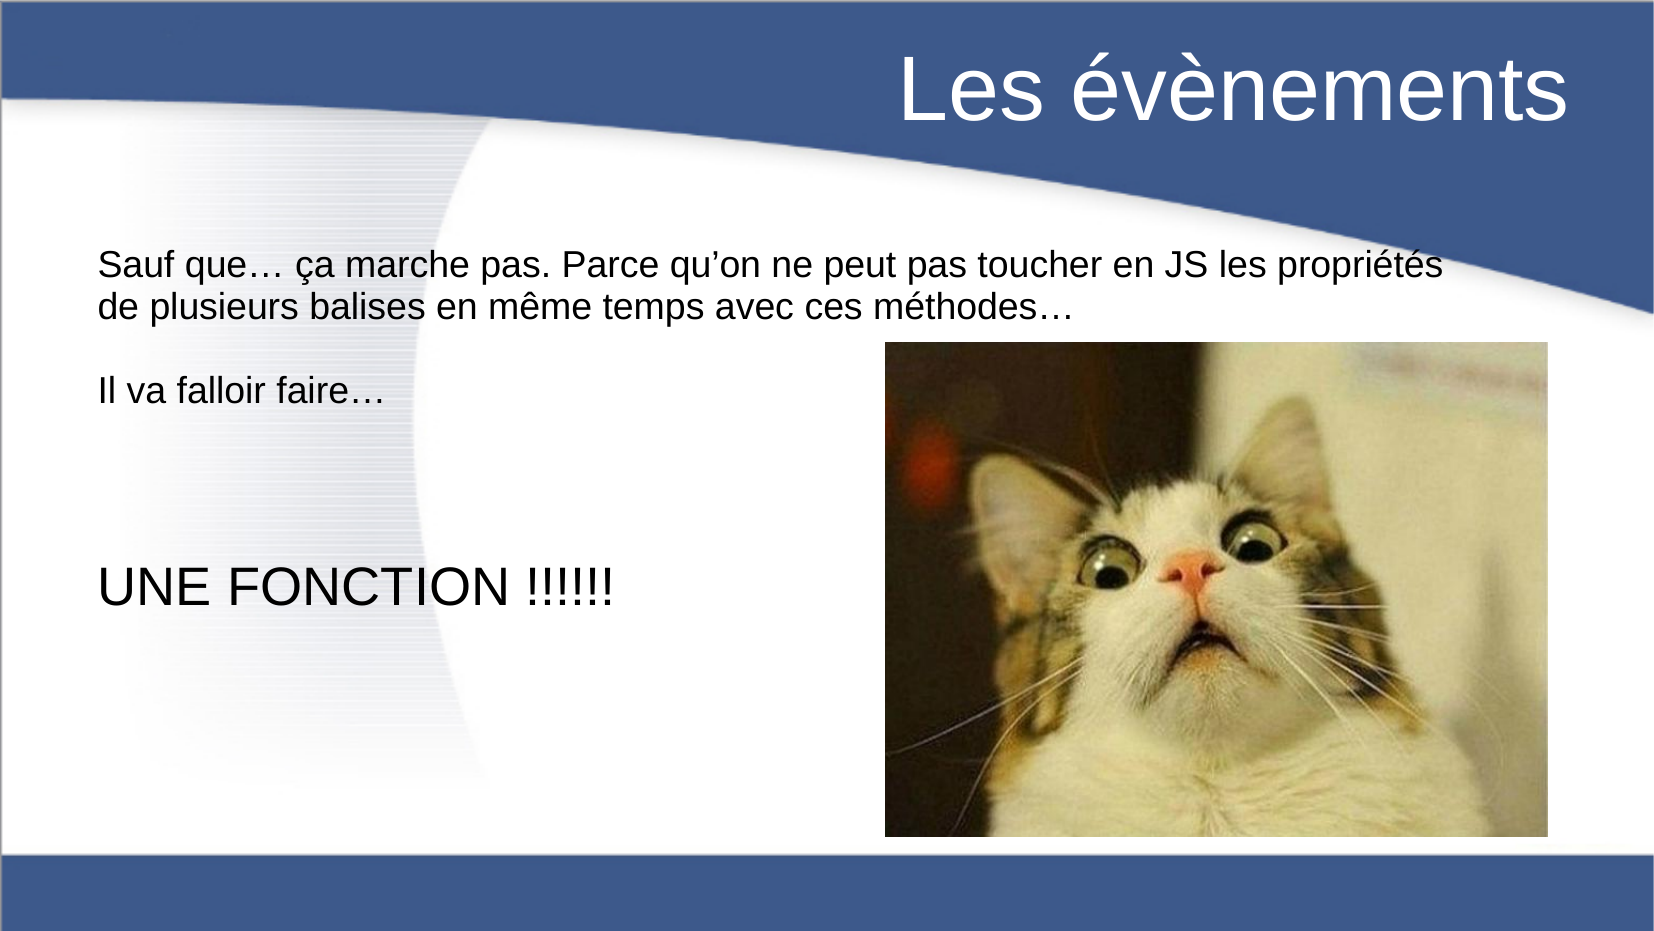

# Les évènements
Sauf que… ça marche pas. Parce qu’on ne peut pas toucher en JS les propriétés
de plusieurs balises en même temps avec ces méthodes…
Il va falloir faire…
UNE FONCTION !!!!!!